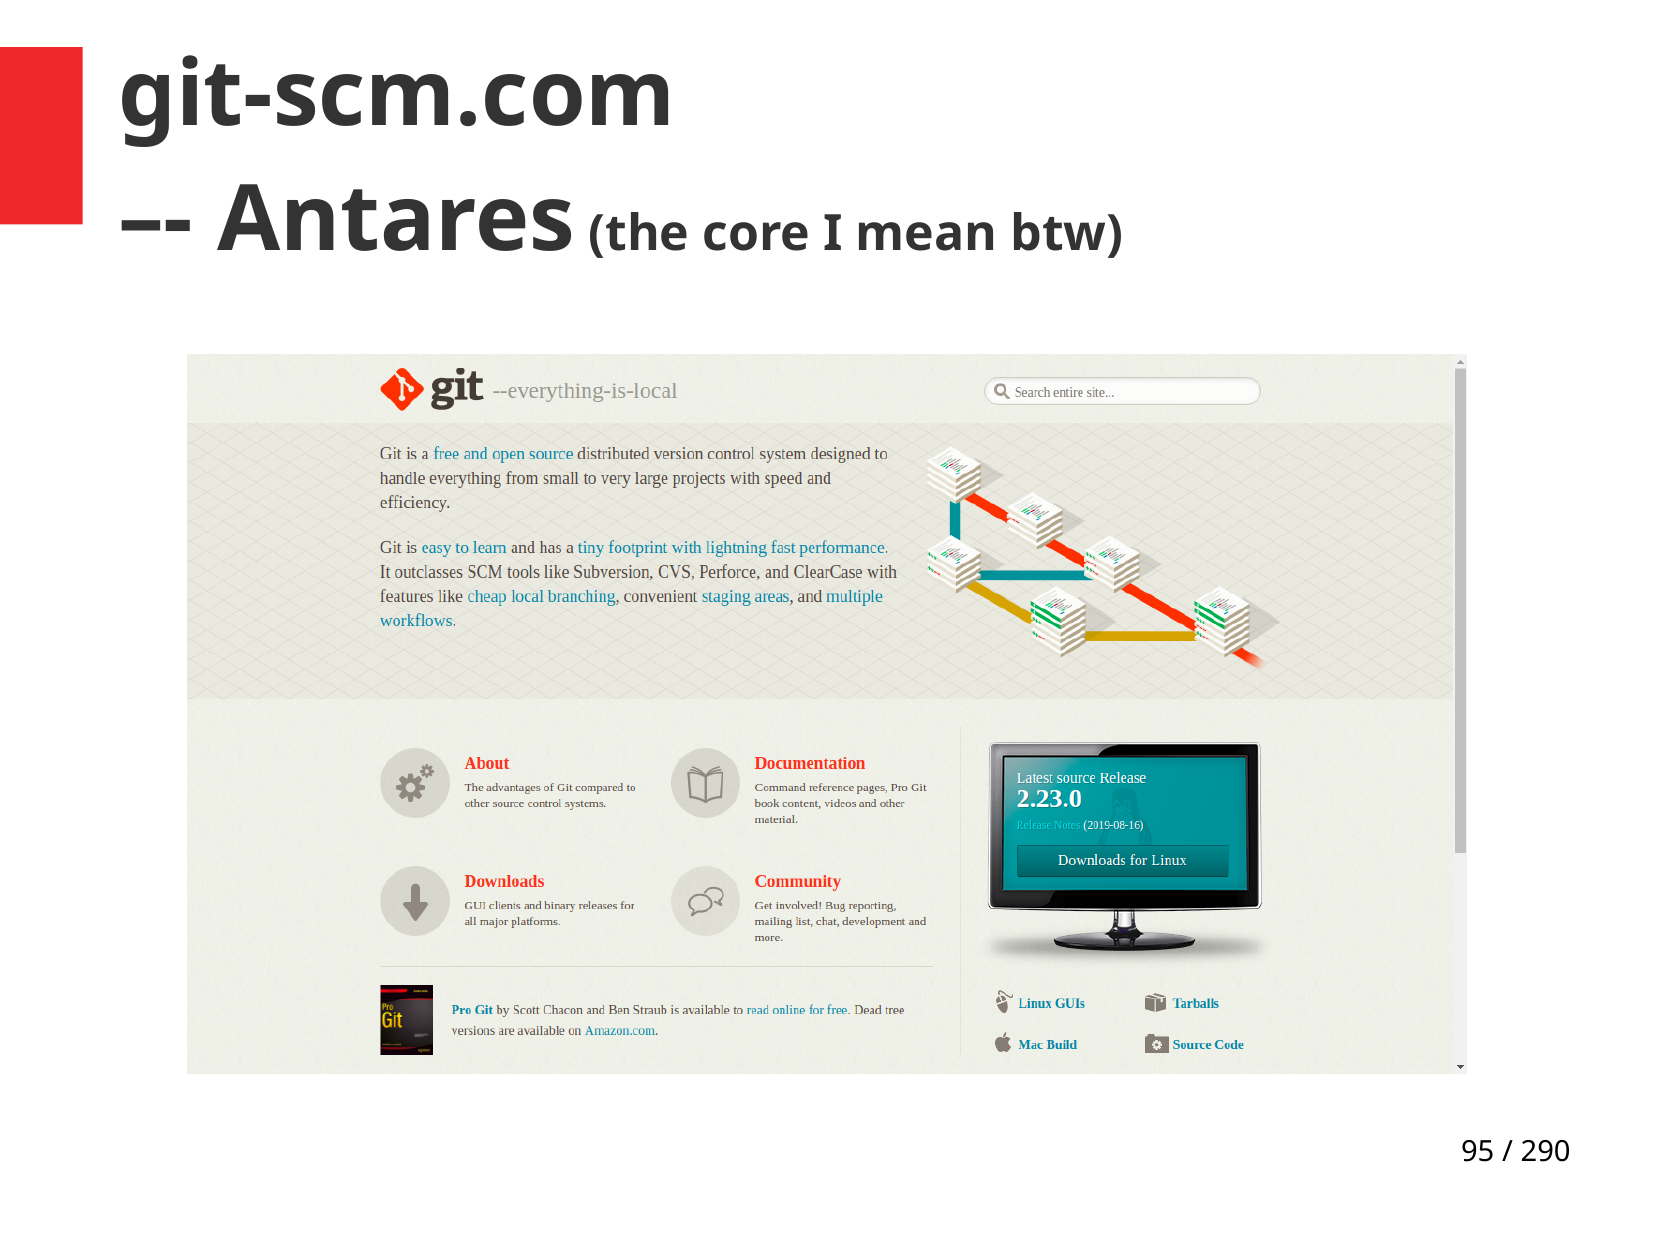

# git-scm.com –- Antares (the core I mean btw)
95